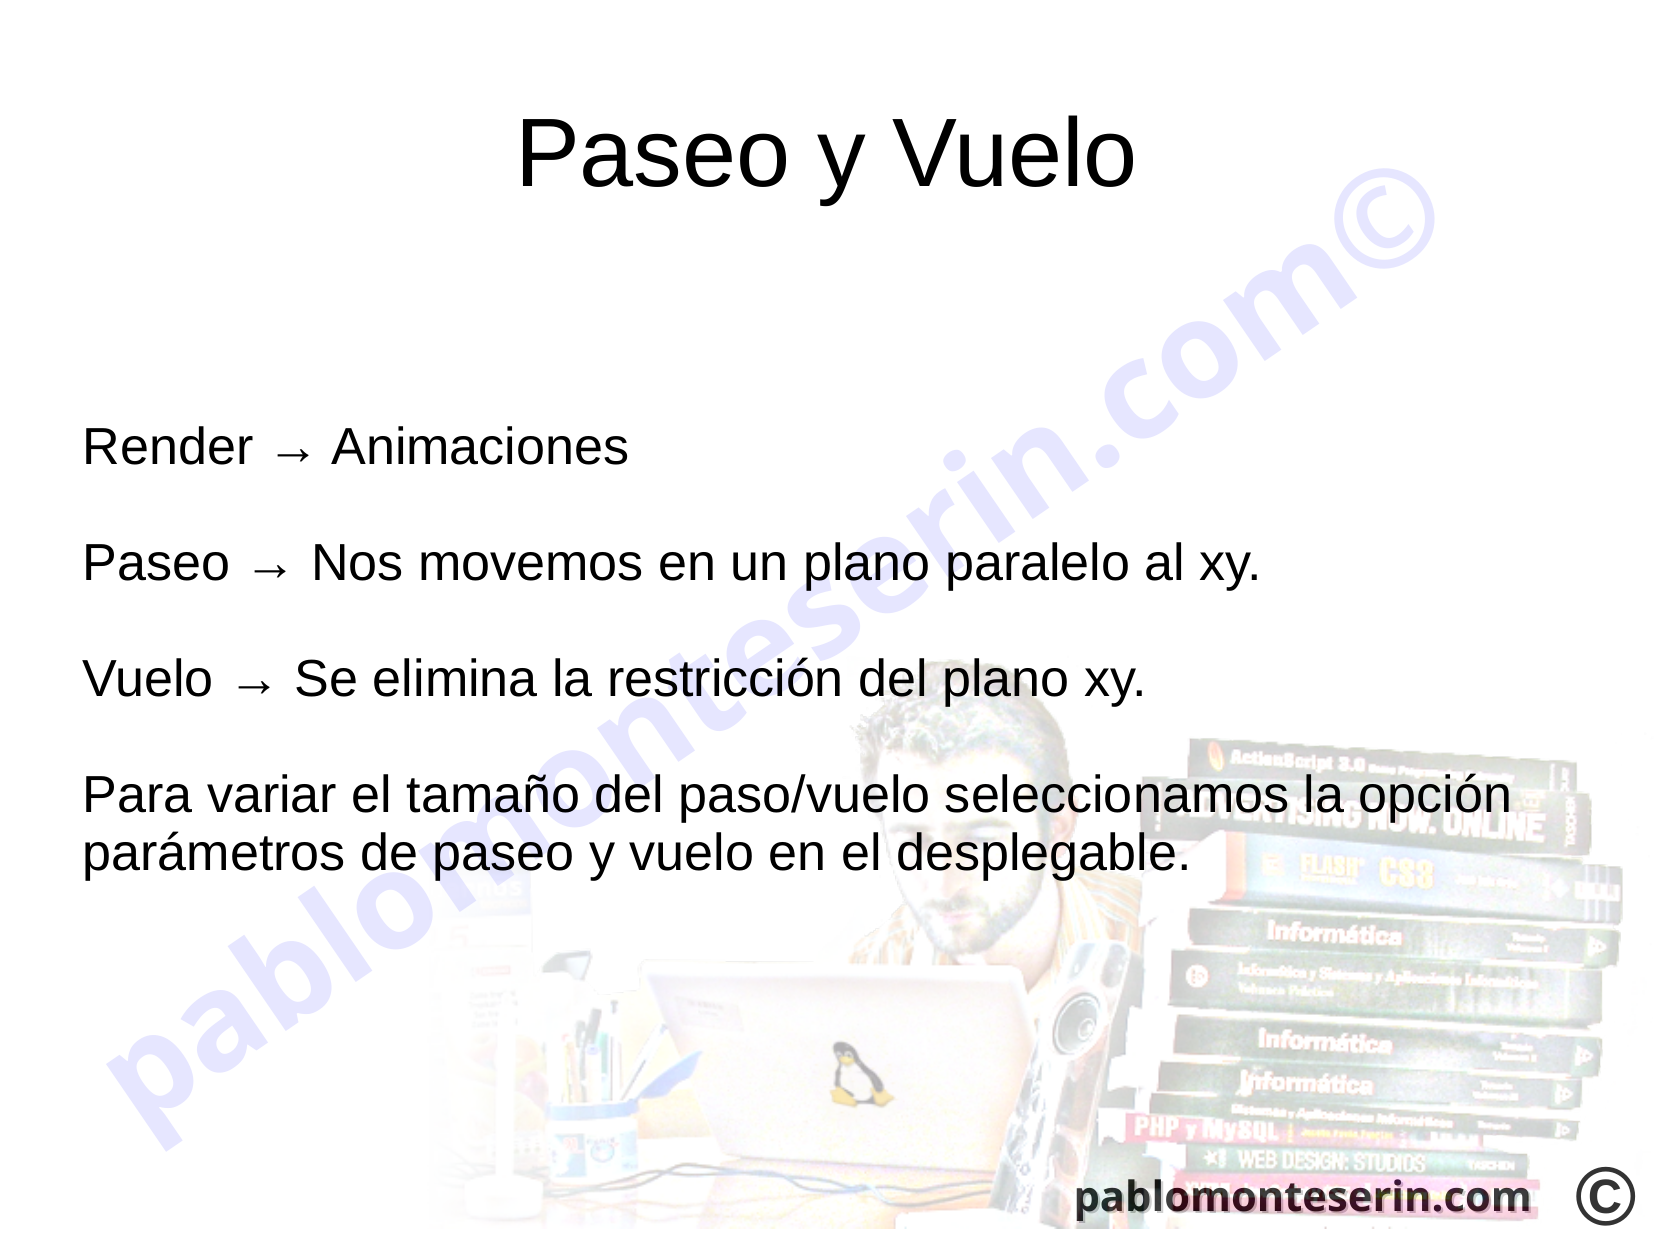

# Paseo y Vuelo
Render → Animaciones
Paseo → Nos movemos en un plano paralelo al xy.
Vuelo → Se elimina la restricción del plano xy.
Para variar el tamaño del paso/vuelo seleccionamos la opción parámetros de paseo y vuelo en el desplegable.